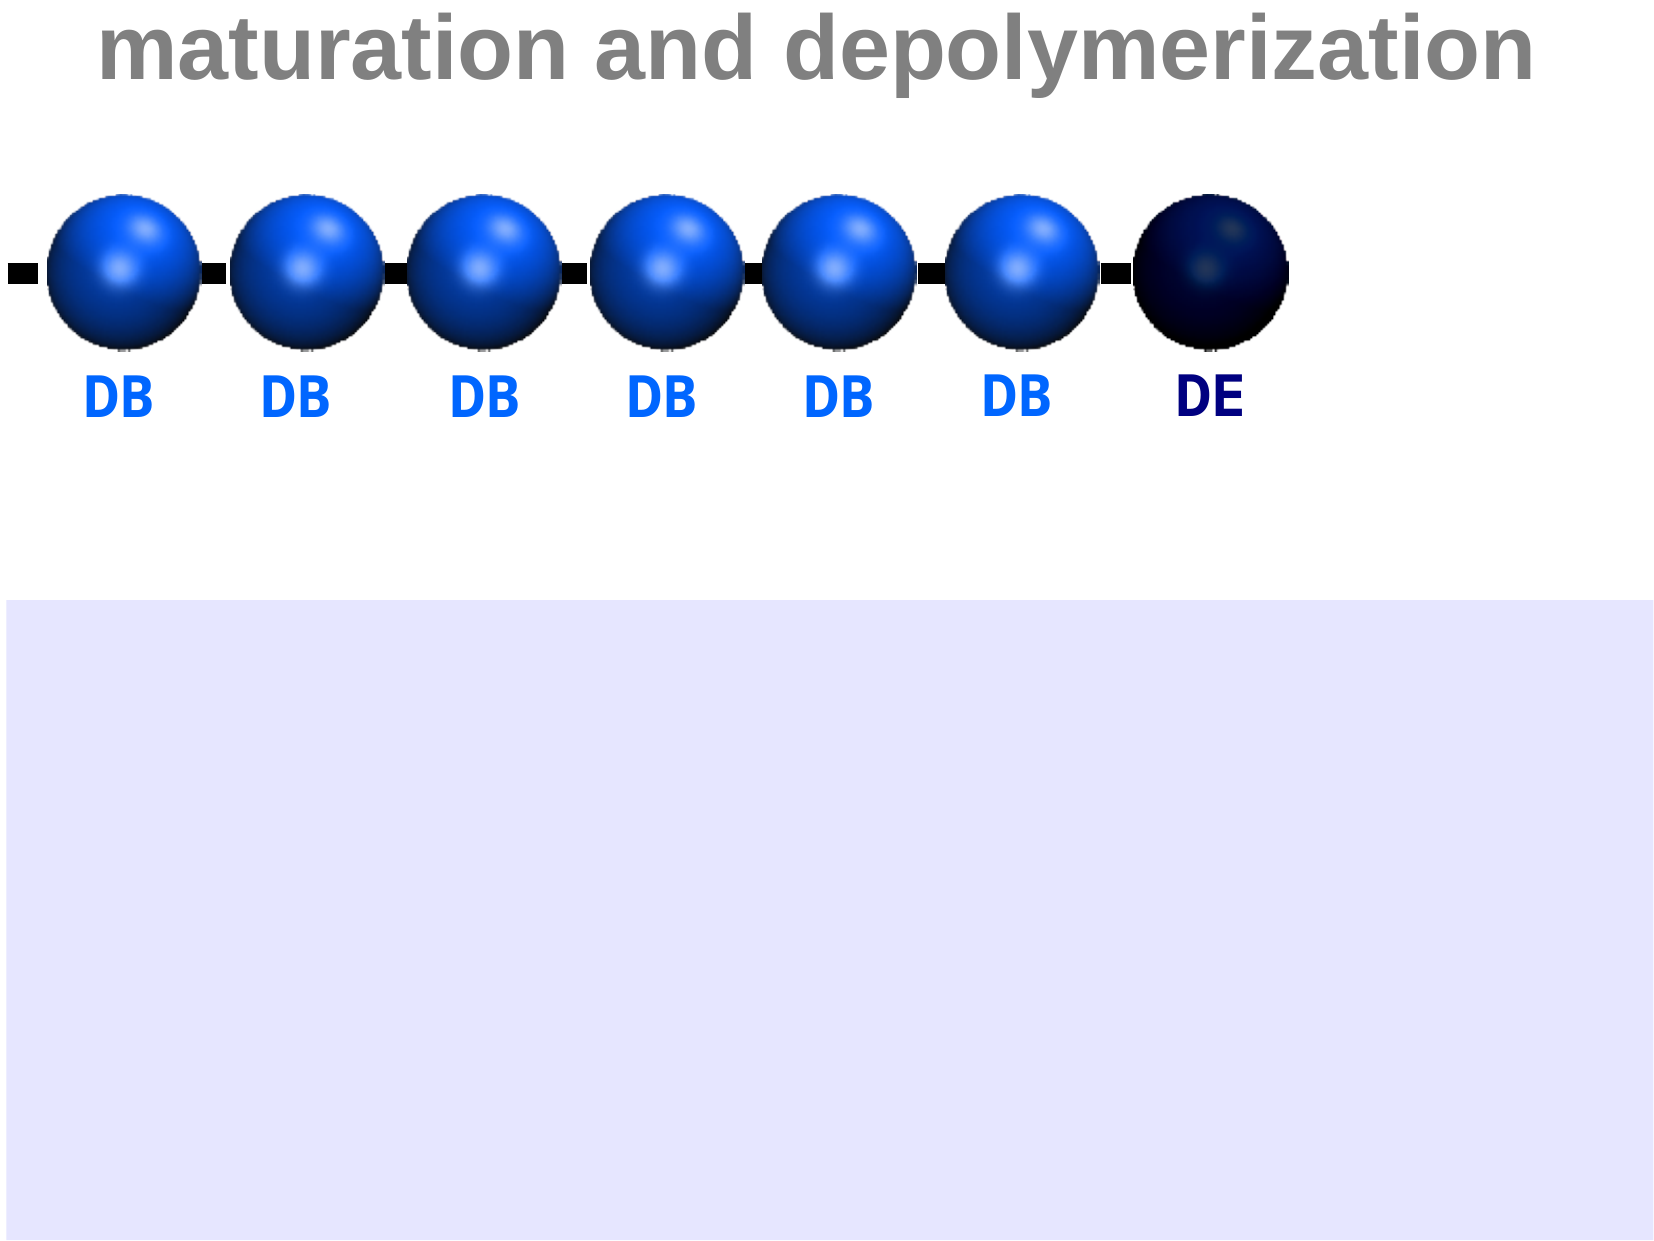

maturation and depolymerization
DB
DE
DB
DB
DB
DB
DB